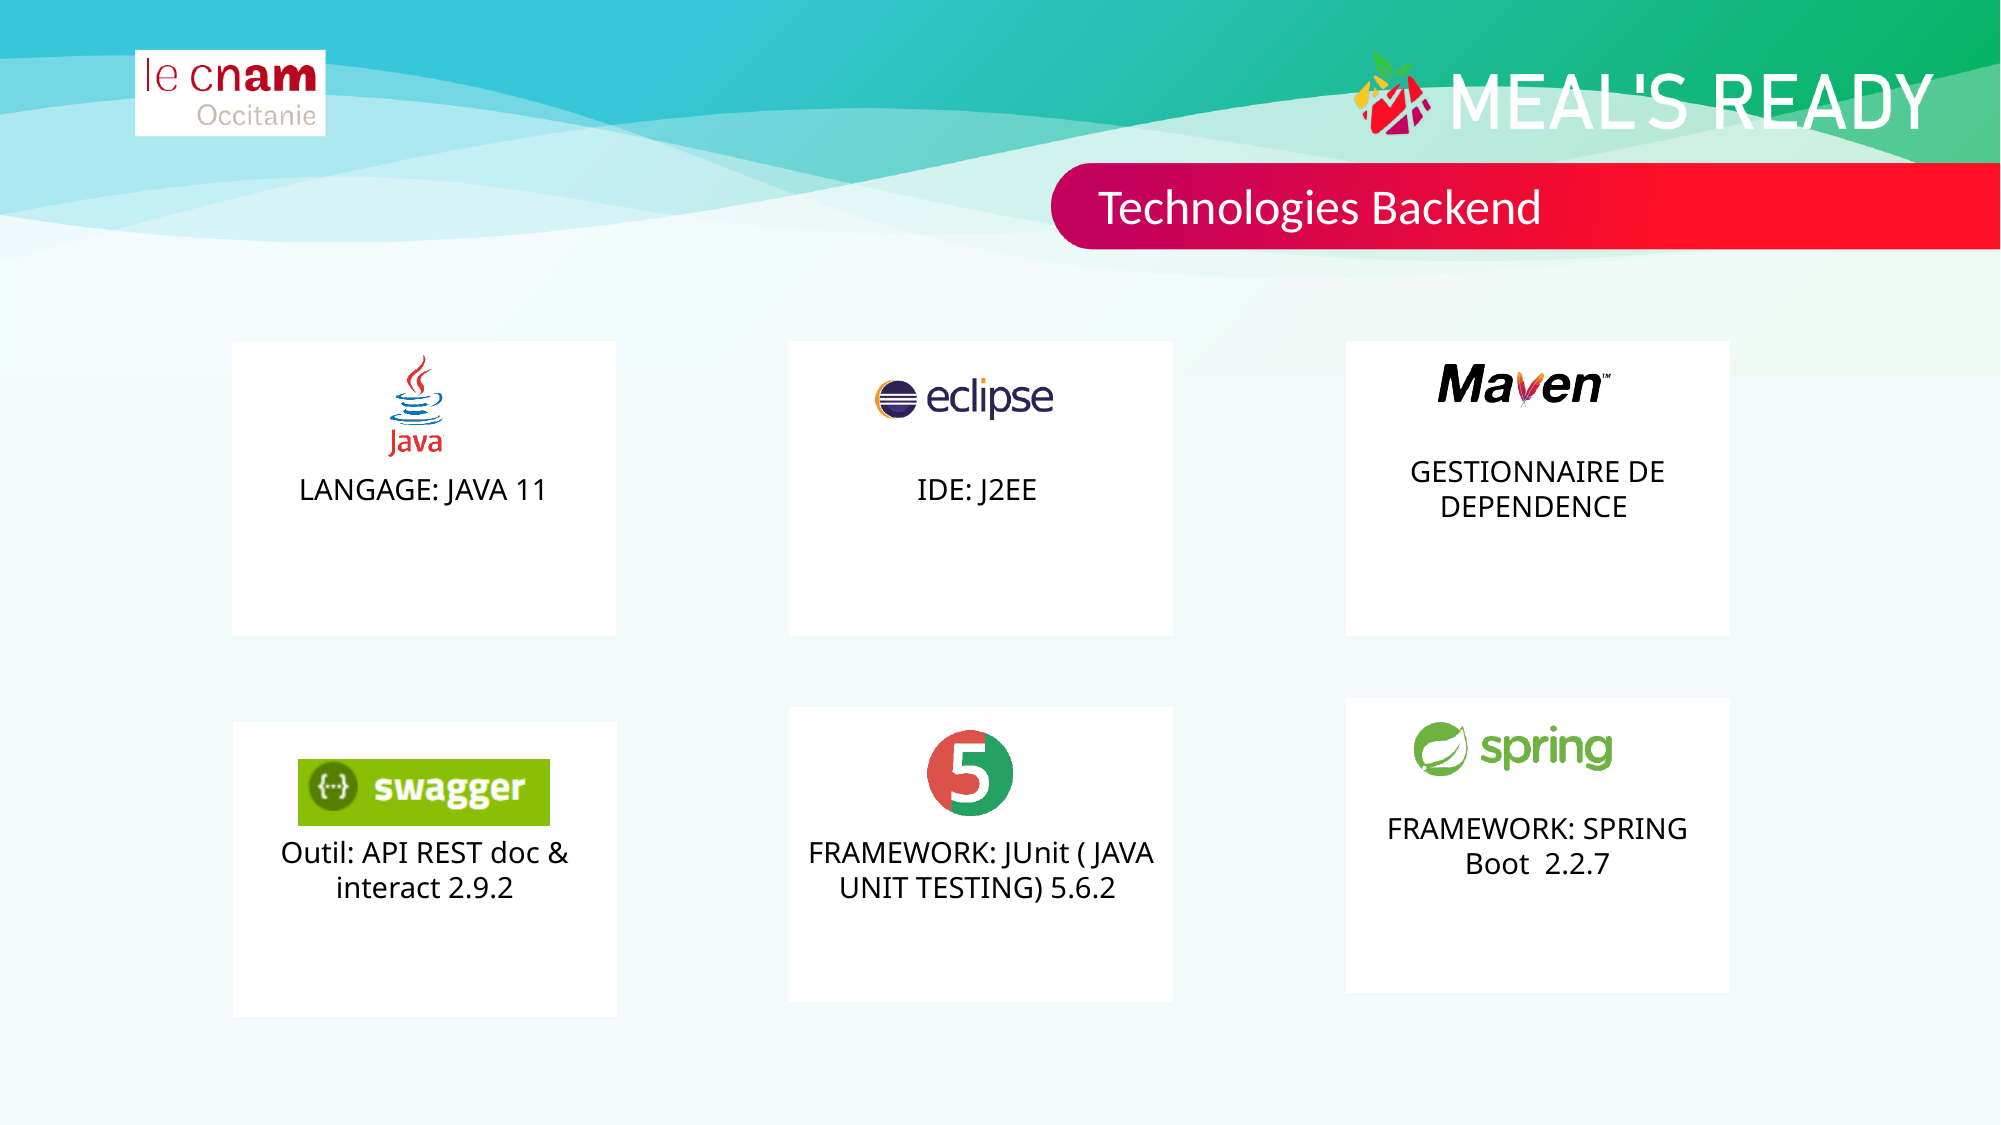

Technologies Backend
LANGAGE: JAVA 11
IDE: J2EE
GESTIONNAIRE DE DEPENDENCE
FRAMEWORK: SPRING Boot 2.2.7
FRAMEWORK: JUnit ( JAVA UNIT TESTING) 5.6.2
Outil: API REST doc & interact 2.9.2